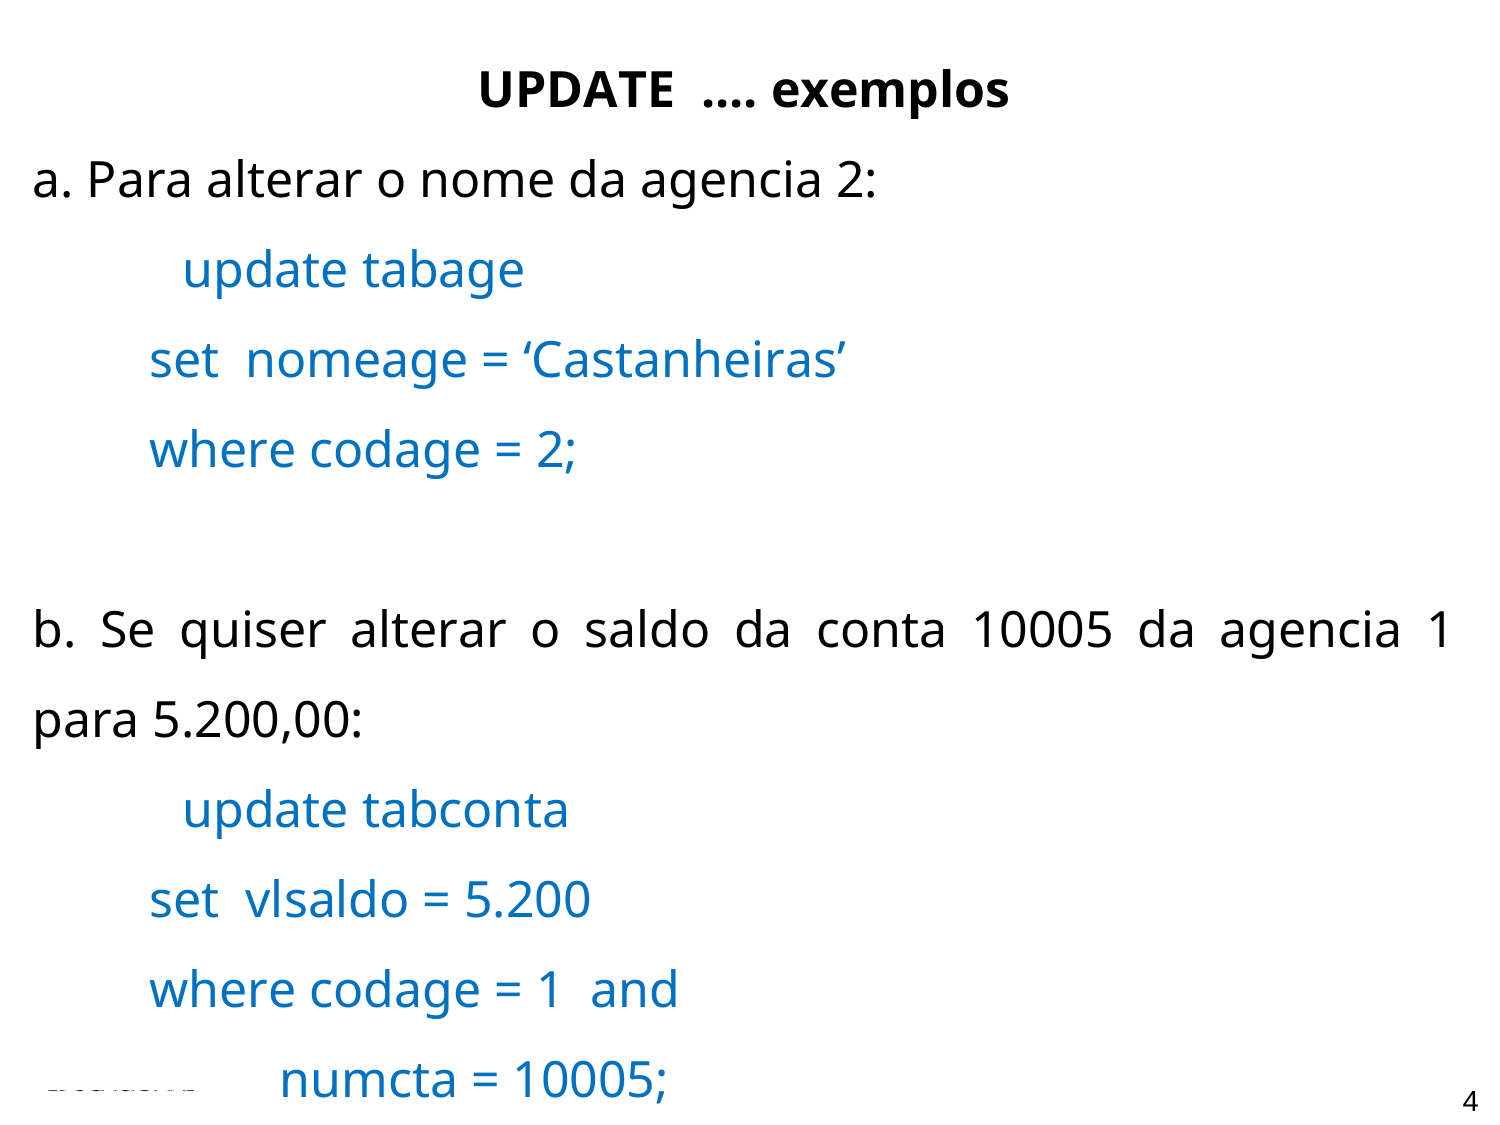

UPDATE .... exemplos
a. Para alterar o nome da agencia 2:
 	update tabage
 set nomeage = ‘Castanheiras’
 where codage = 2;
b. Se quiser alterar o saldo da conta 10005 da agencia 1 para 5.200,00:
	update tabconta
 set vlsaldo = 5.200
 where codage = 1 and
 numcta = 10005;
4